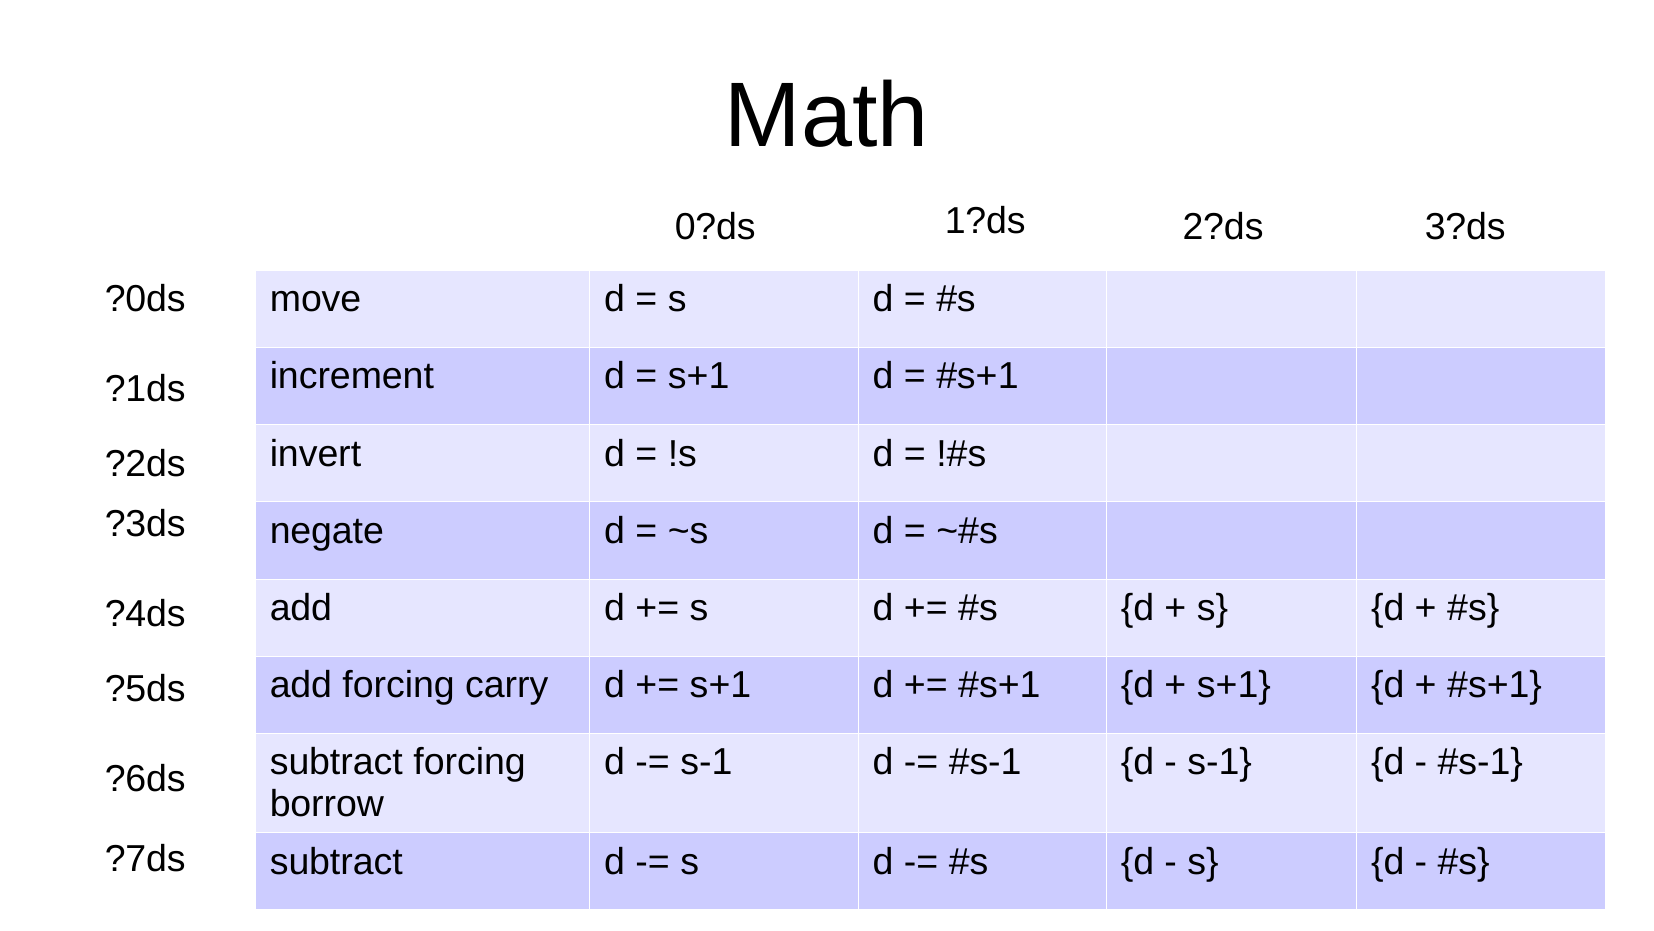

# Math
1?ds
0?ds
2?ds
3?ds
?0ds
| move | d = s | d = #s | | |
| --- | --- | --- | --- | --- |
| increment | d = s+1 | d = #s+1 | | |
| invert | d = !s | d = !#s | | |
| negate | d = ~s | d = ~#s | | |
| add | d += s | d += #s | {d + s} | {d + #s} |
| add forcing carry | d += s+1 | d += #s+1 | {d + s+1} | {d + #s+1} |
| subtract forcing borrow | d -= s-1 | d -= #s-1 | {d - s-1} | {d - #s-1} |
| subtract | d -= s | d -= #s | {d - s} | {d - #s} |
?1ds
?2ds
?3ds
?4ds
?5ds
?6ds
?7ds